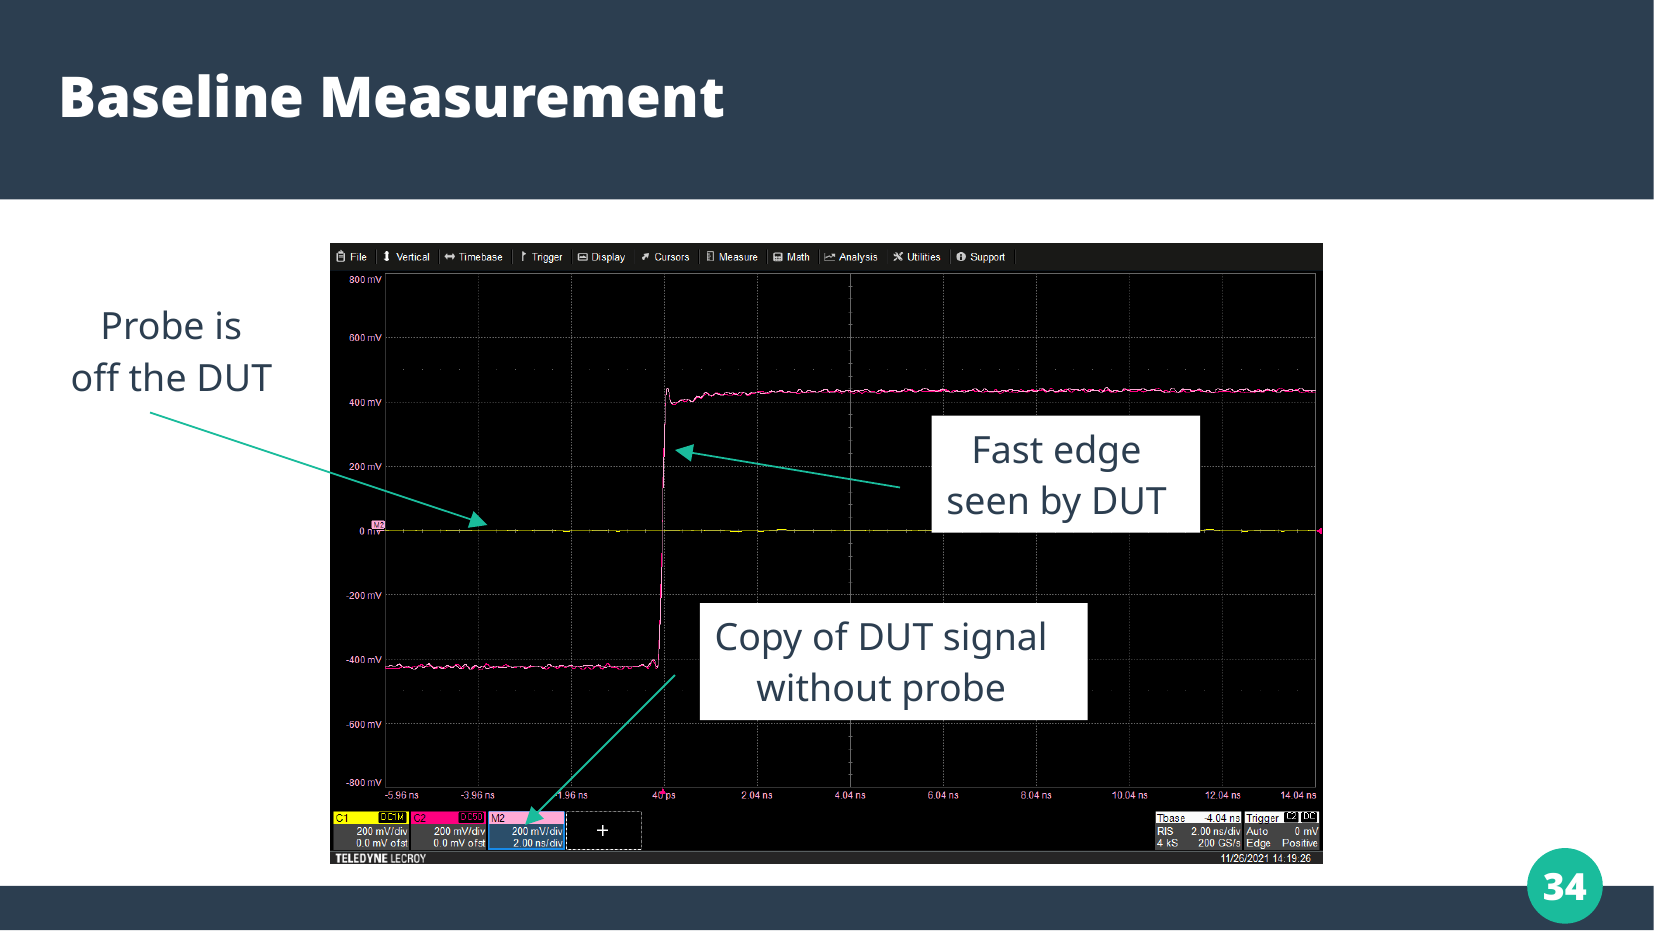

# Baseline Measurement
Probe is
off the DUT
Fast edge
seen by DUT
Copy of DUT signal
without probe